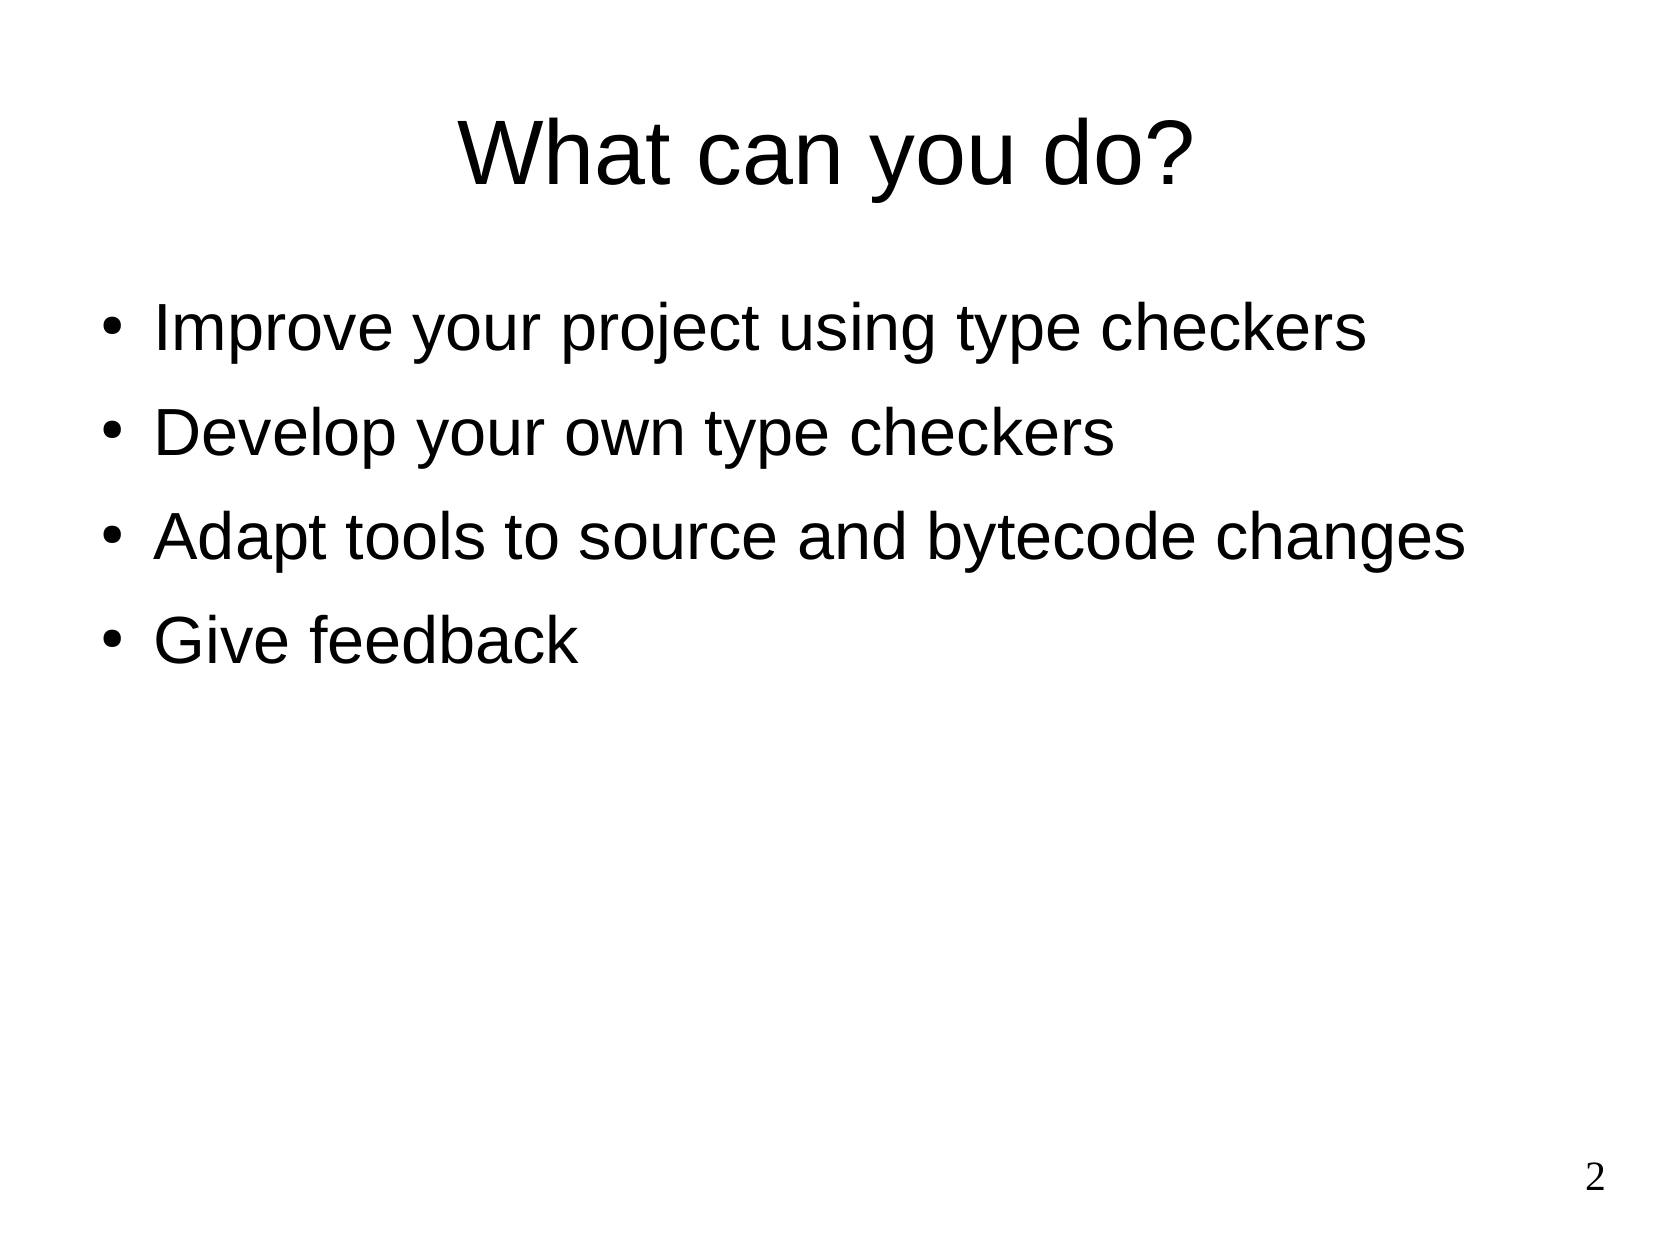

# What can you do?
Improve your project using type checkers
Develop your own type checkers
Adapt tools to source and bytecode changes
Give feedback
2